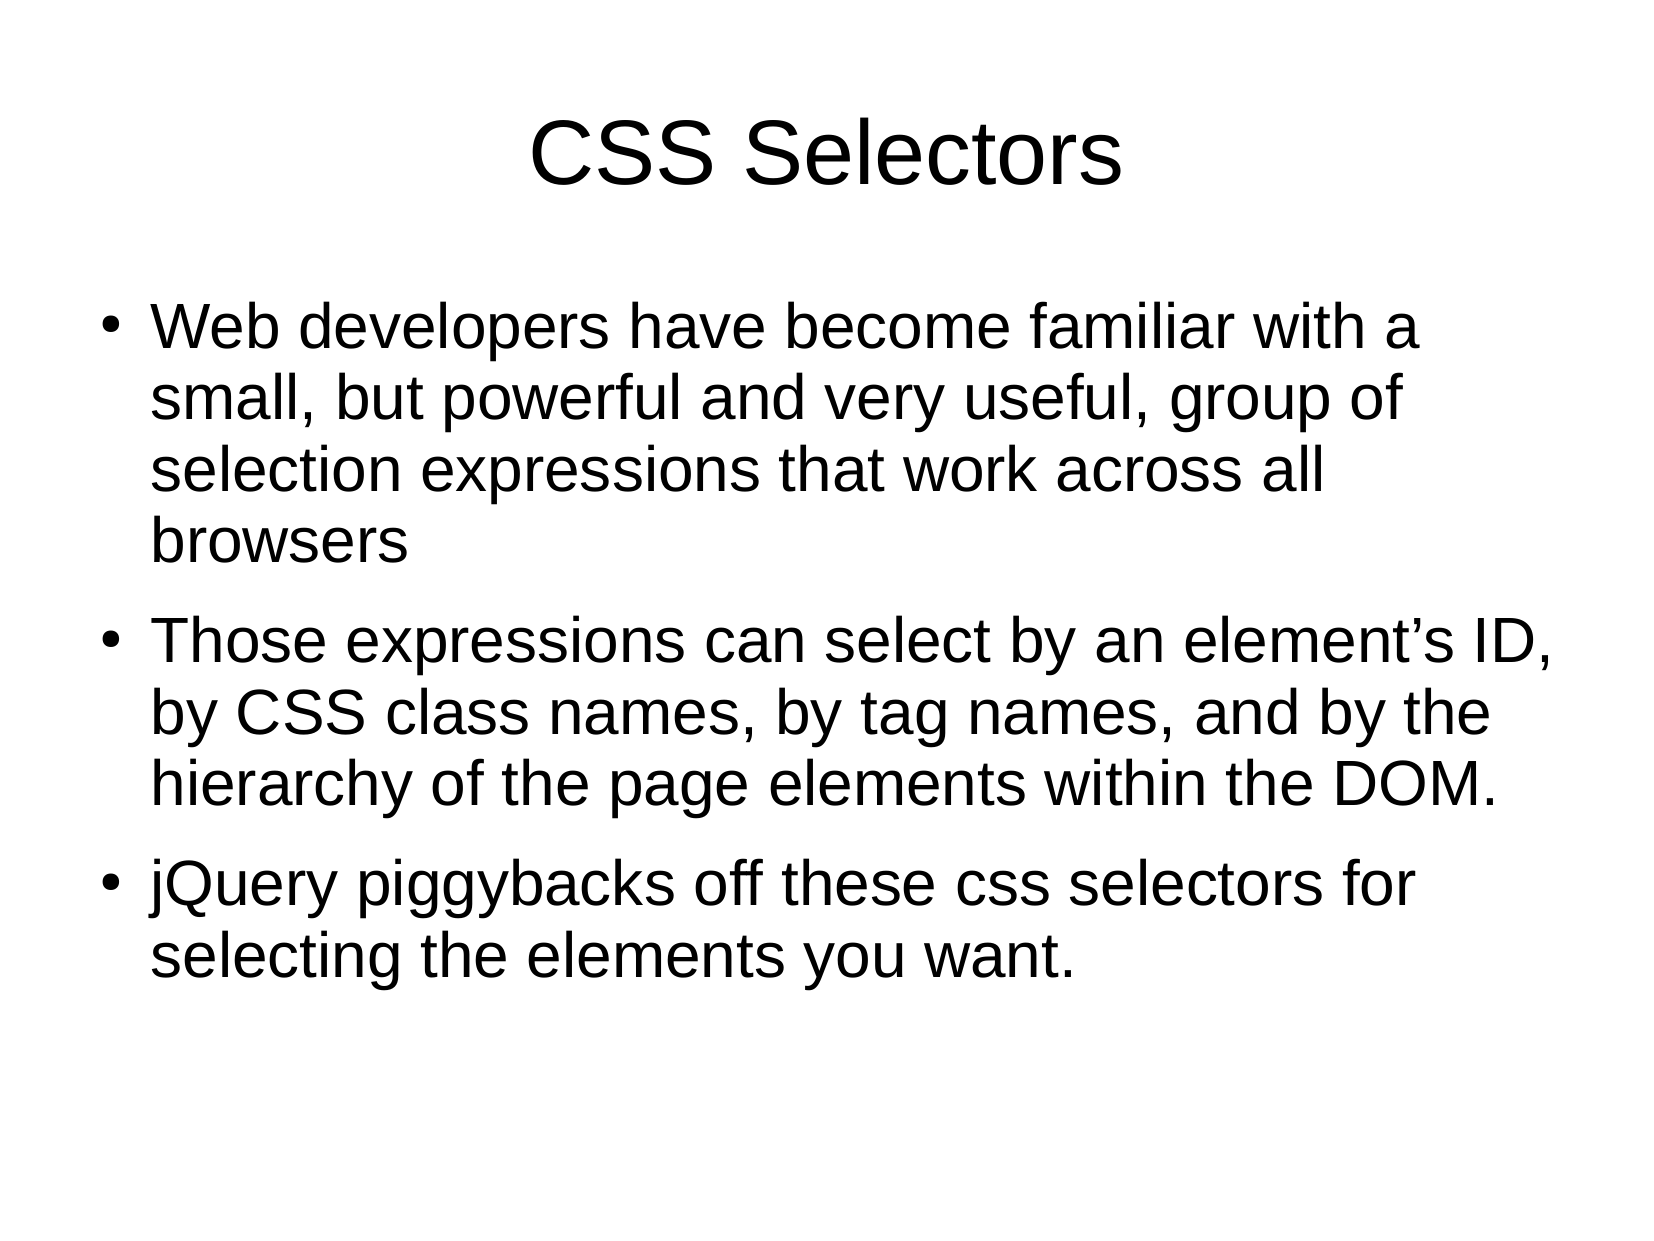

# CSS Selectors
Web developers have become familiar with a small, but powerful and very useful, group of selection expressions that work across all browsers
Those expressions can select by an element’s ID, by CSS class names, by tag names, and by the hierarchy of the page elements within the DOM.
jQuery piggybacks off these css selectors for selecting the elements you want.